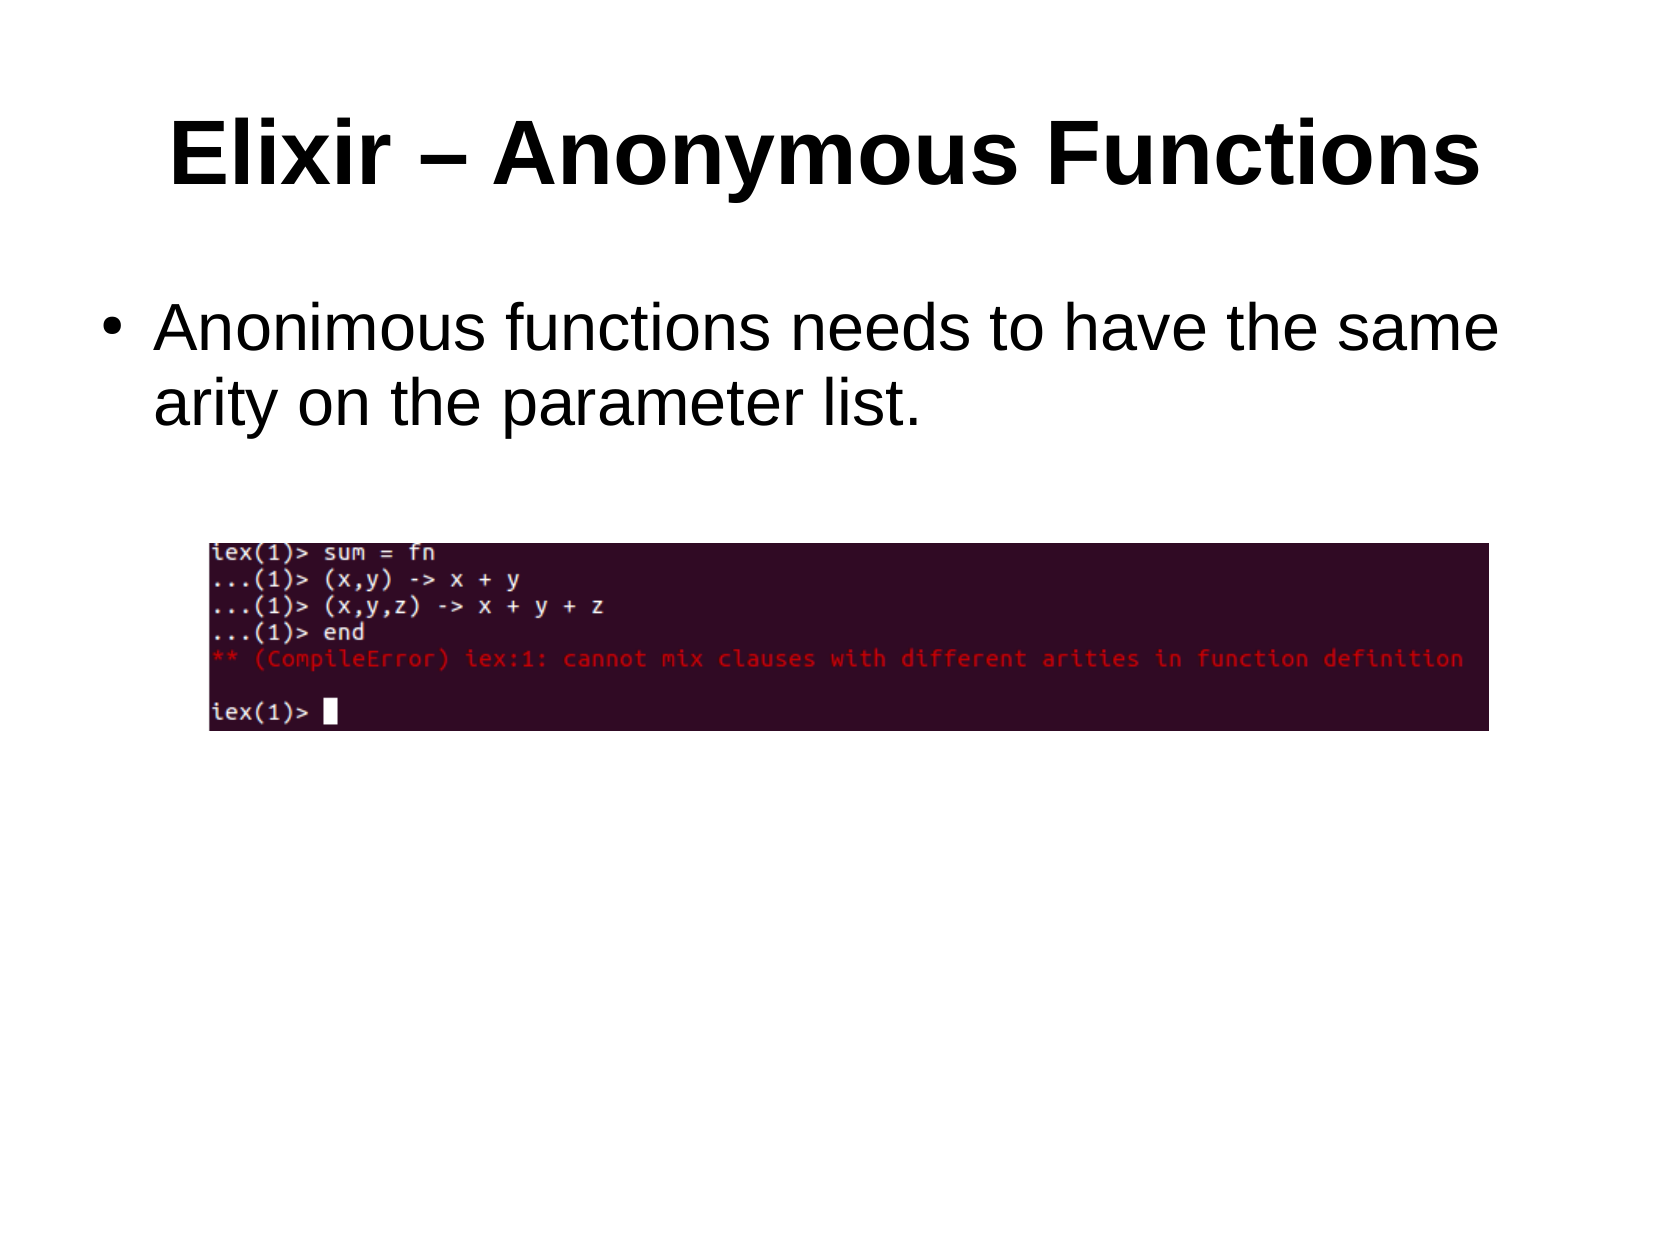

# Elixir – Anonymous Functions
Anonimous functions needs to have the same arity on the parameter list.